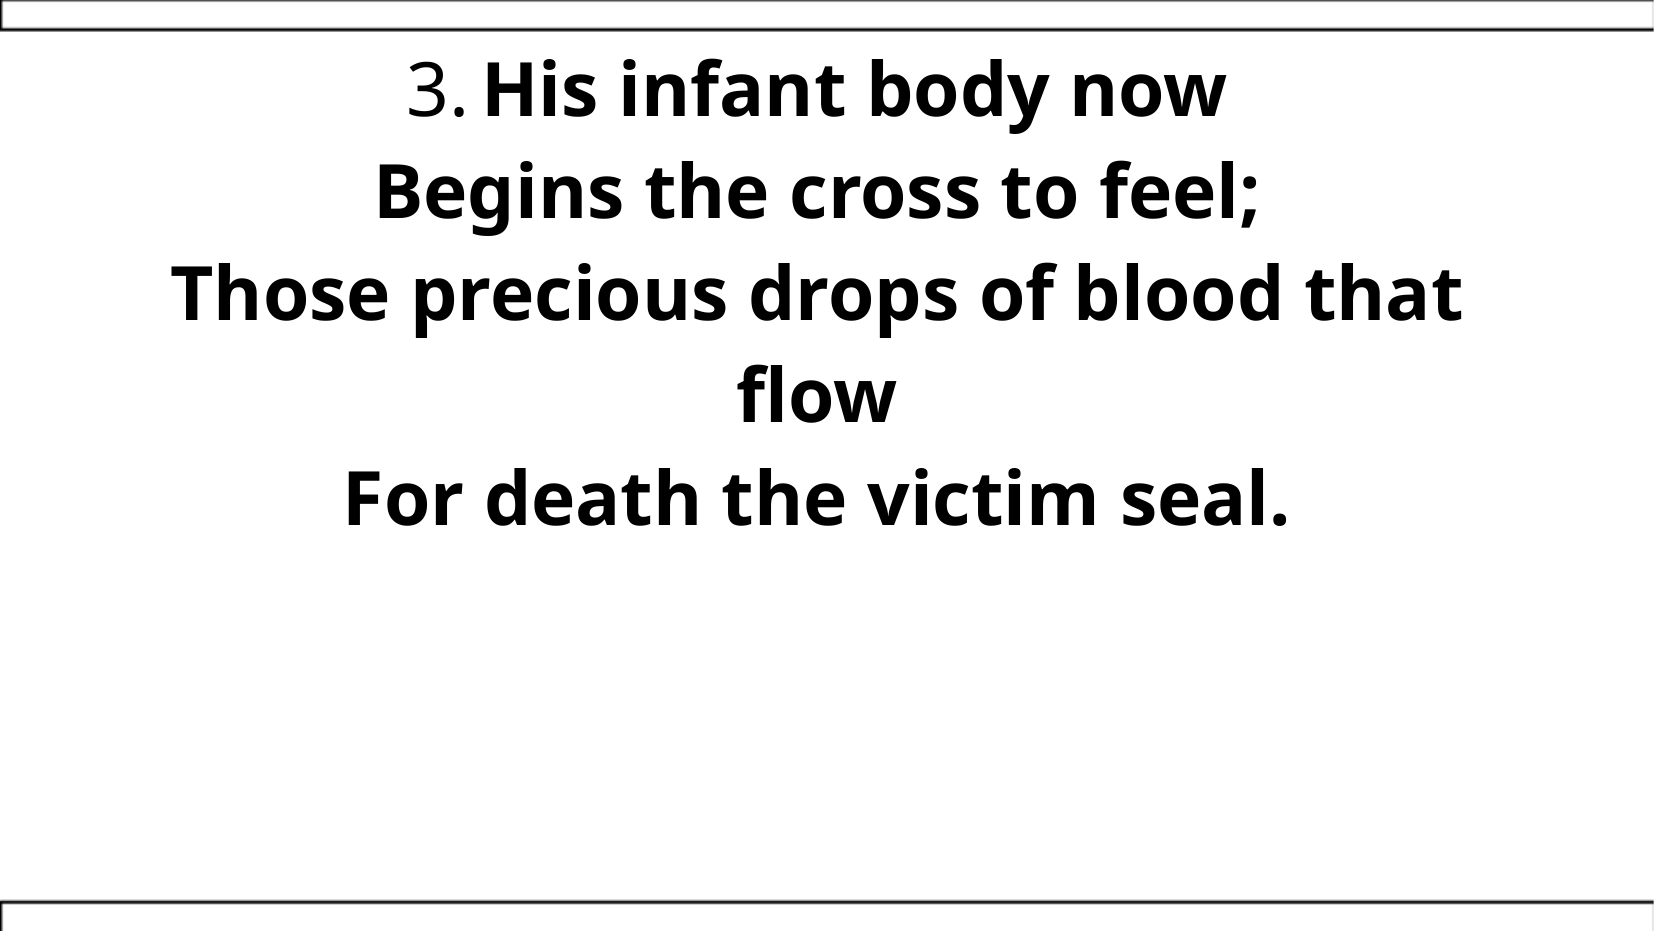

3.	His infant body now
Begins the cross to feel;
Those precious drops of blood that flow
For death the victim seal.